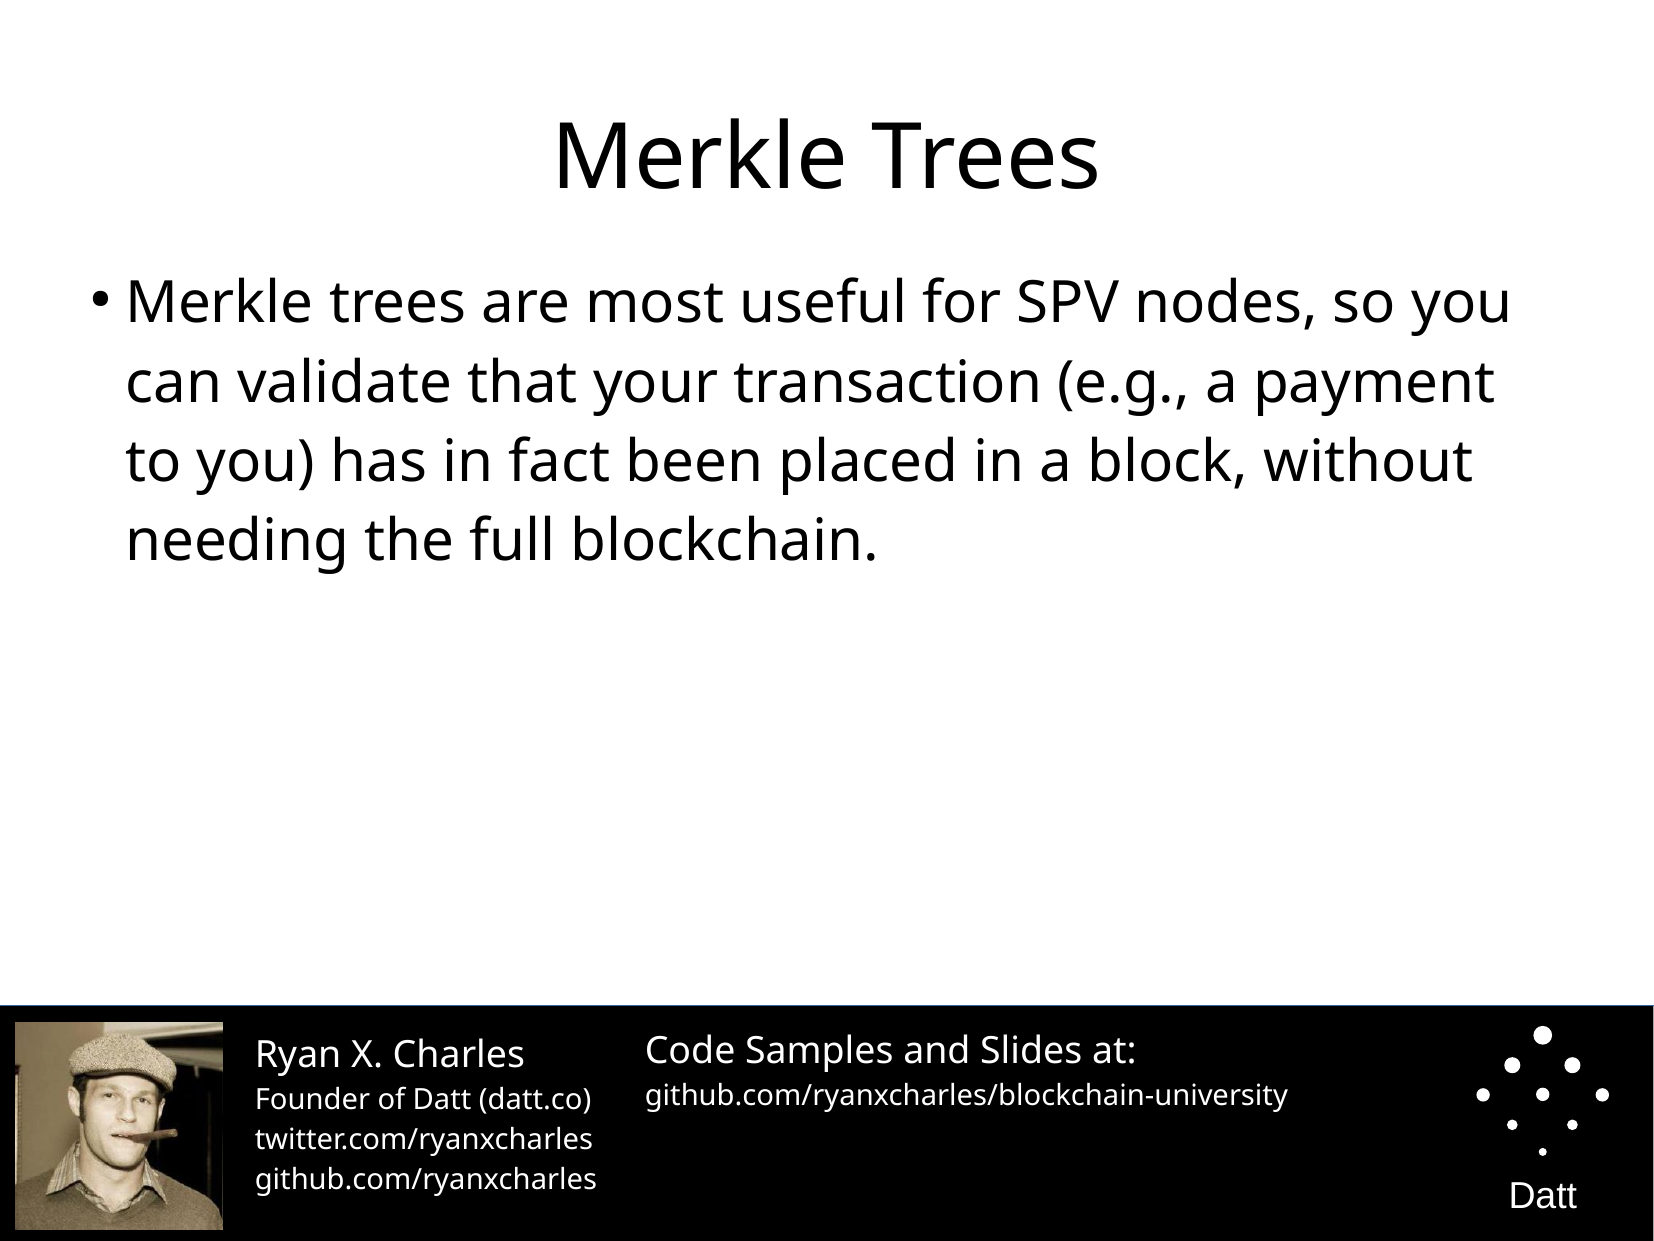

# Merkle Trees
Merkle trees are most useful for SPV nodes, so you can validate that your transaction (e.g., a payment to you) has in fact been placed in a block, without needing the full blockchain.
Code Samples and Slides at:
github.com/ryanxcharles/blockchain-university
Ryan X. Charles
Founder of Datt (datt.co)
twitter.com/ryanxcharles
github.com/ryanxcharles
Datt